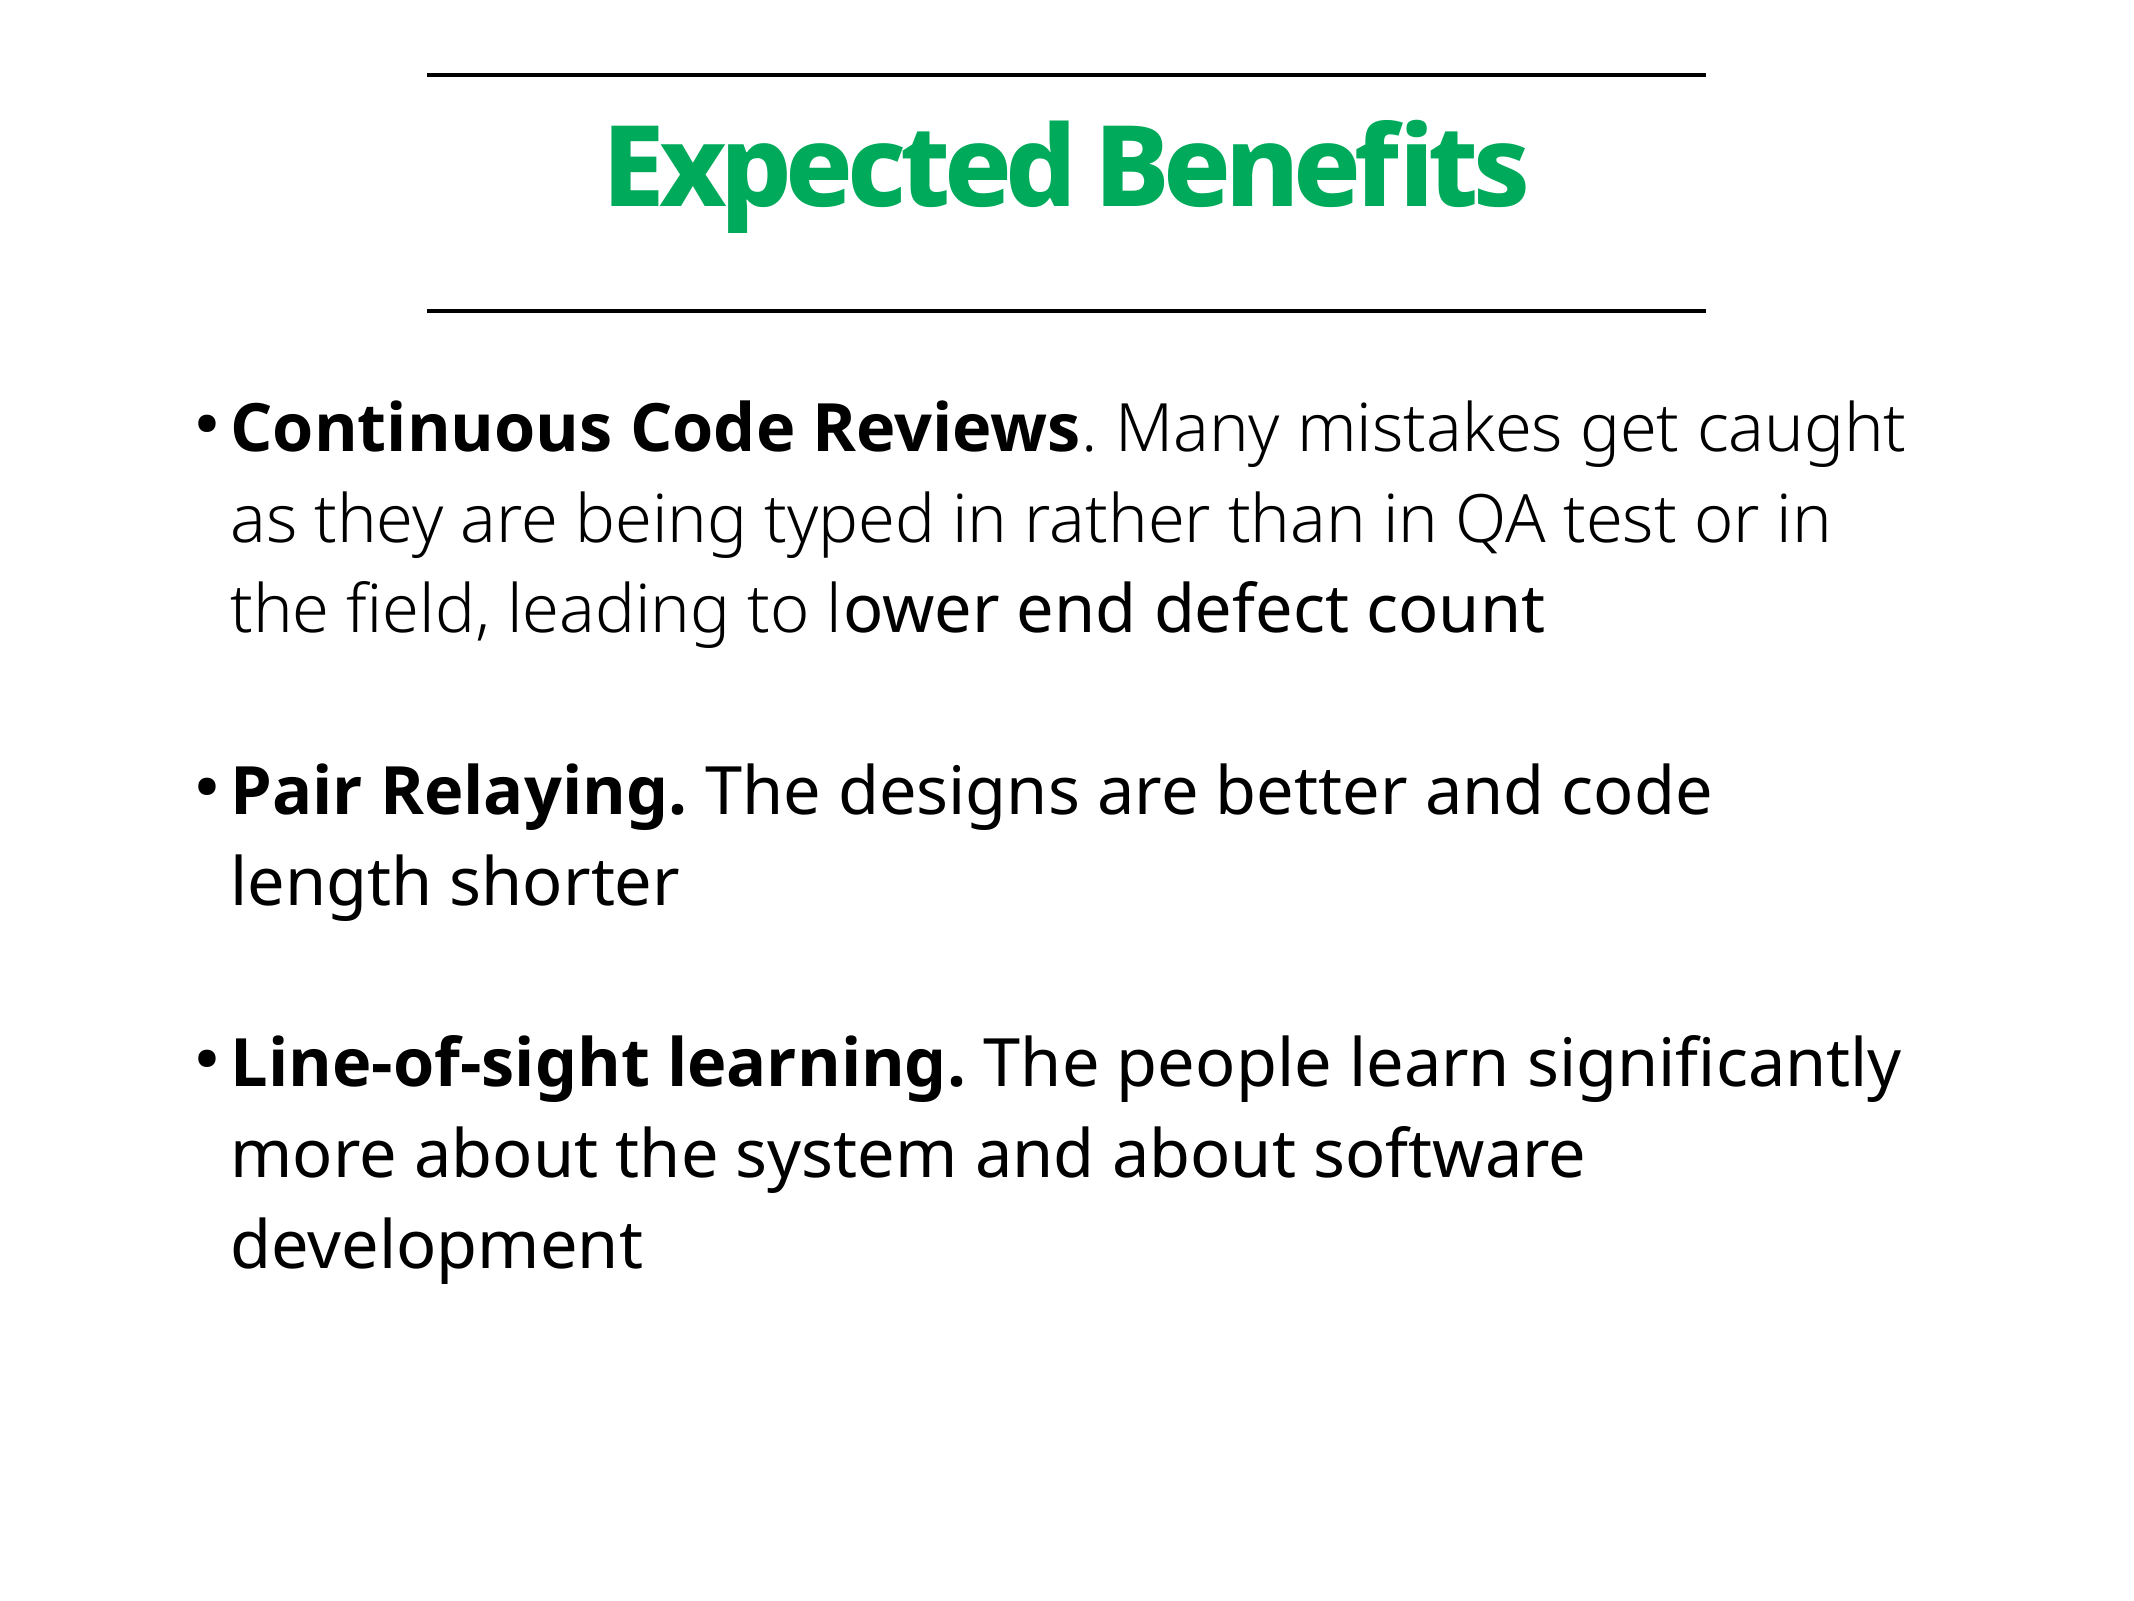

# Expected Benefits
Continuous Code Reviews. Many mistakes get caught as they are being typed in rather than in QA test or in the field, leading to lower end defect count
Pair Relaying. The designs are better and code length shorter
Line-of-sight learning. The people learn significantly more about the system and about software development